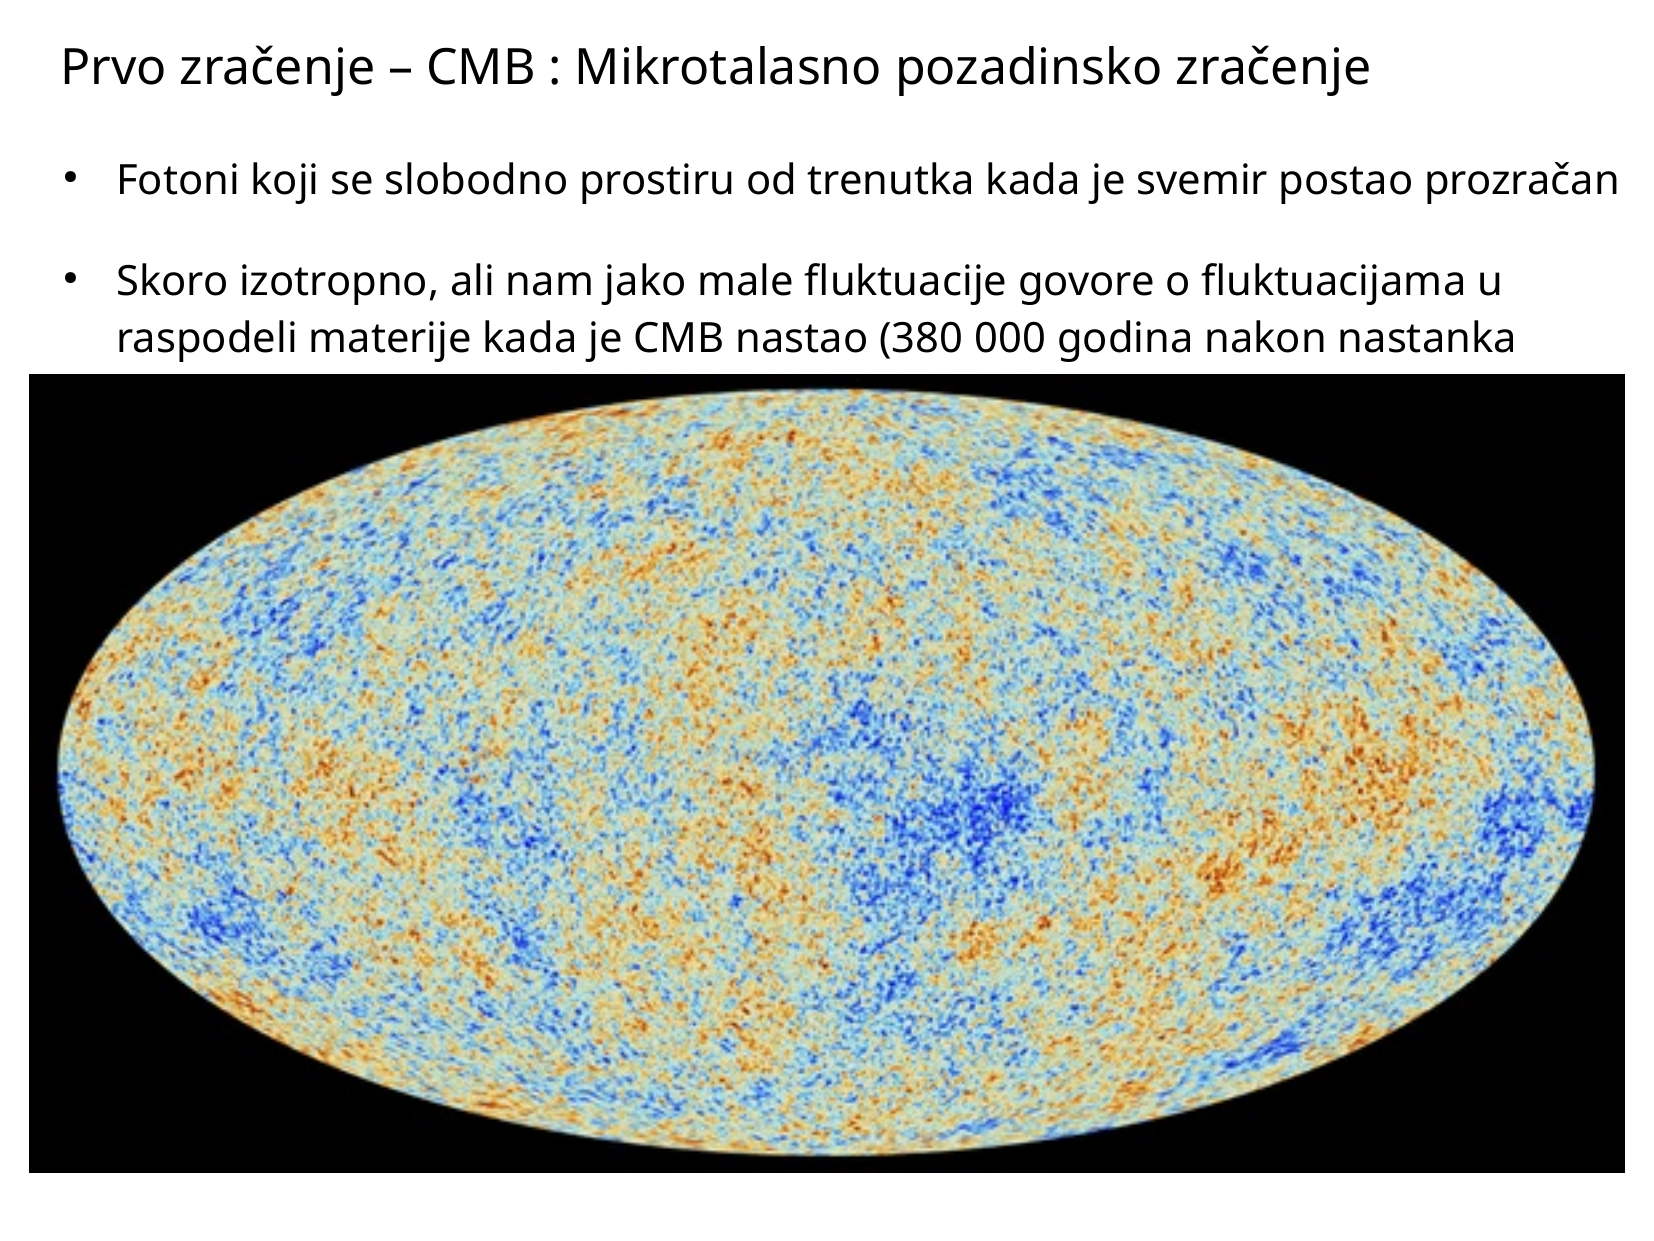

# Prvo zračenje – CMB : Mikrotalasno pozadinsko zračenje
Fotoni koji se slobodno prostiru od trenutka kada je svemir postao prozračan
Skoro izotropno, ali nam jako male fluktuacije govore o fluktuacijama u raspodeli materije kada je CMB nastao (380 000 godina nakon nastanka svemira)